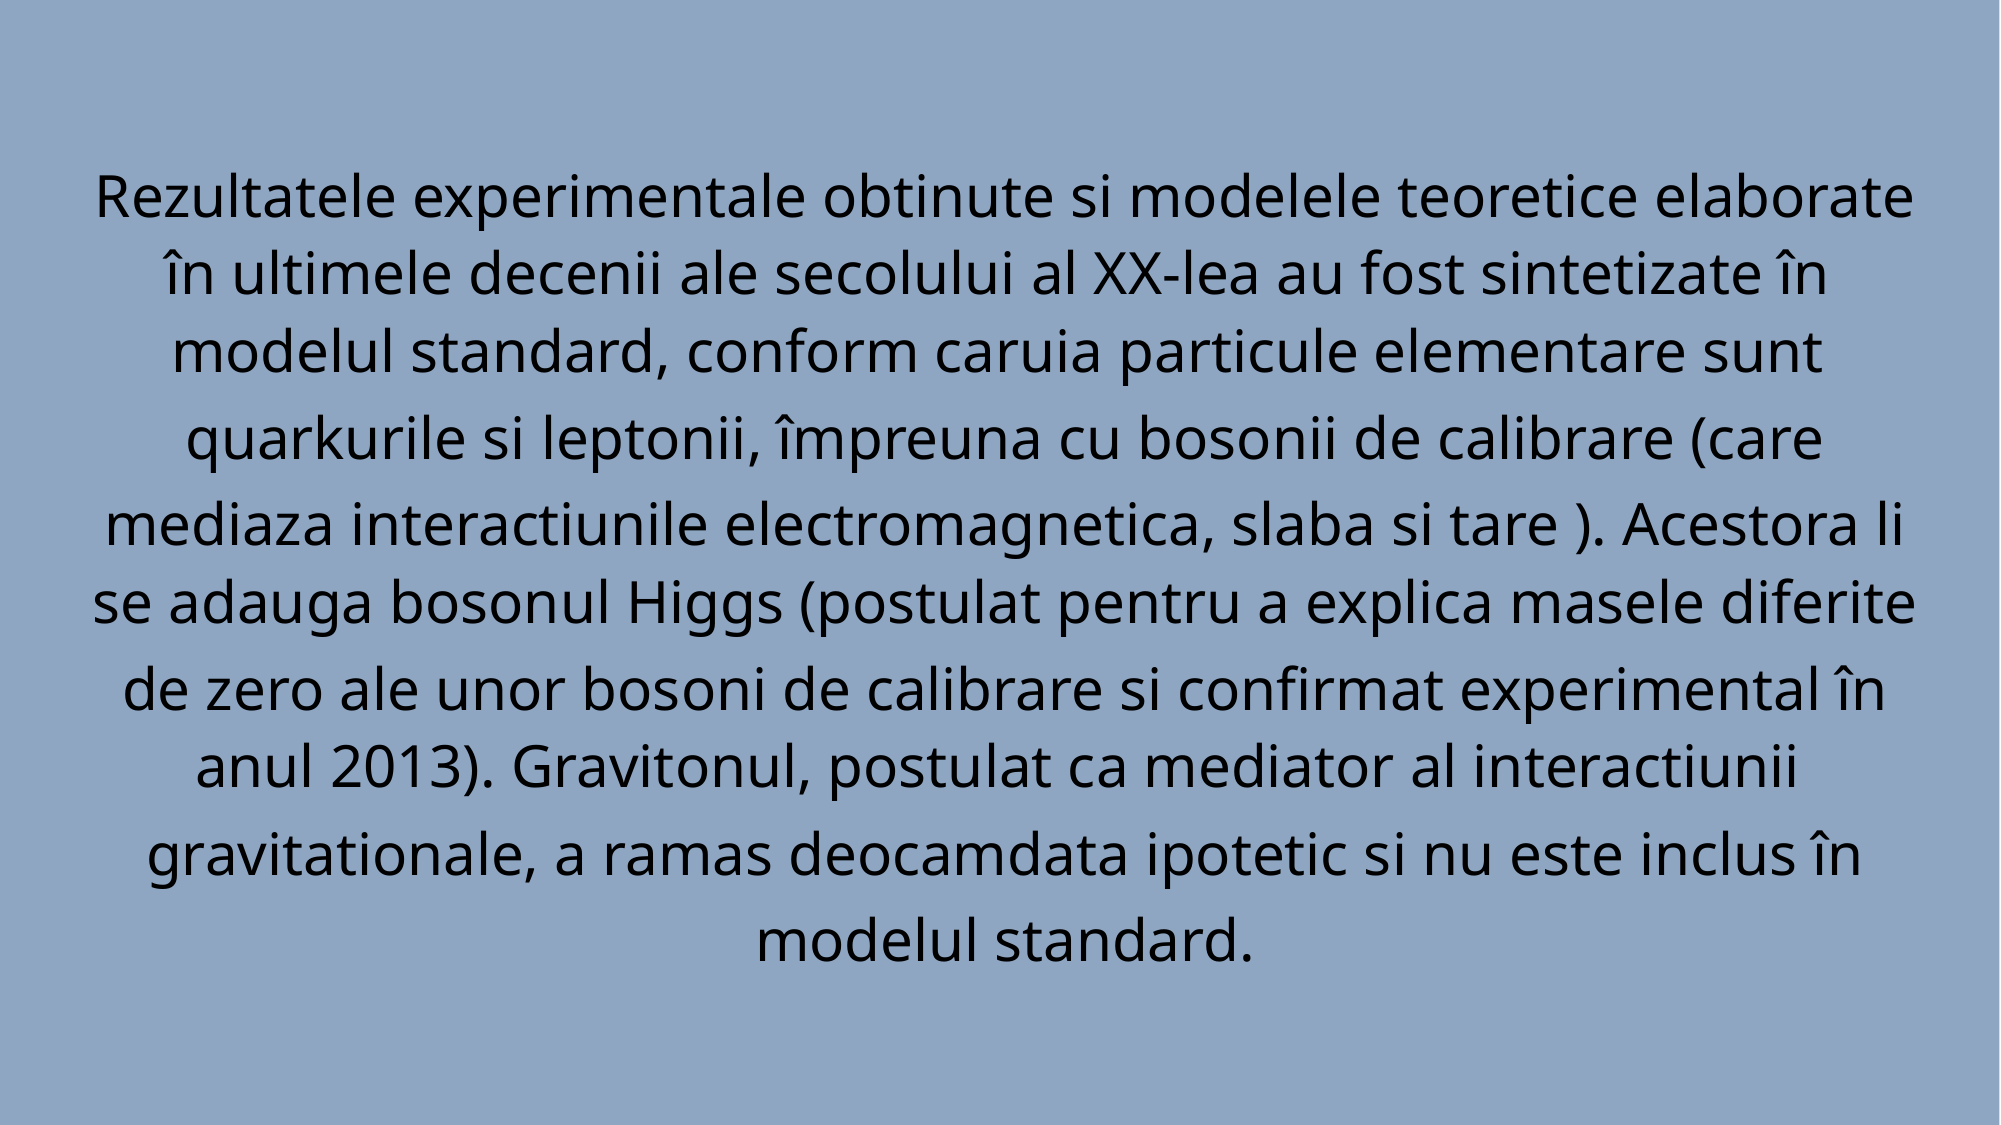

# Rezultatele experimentale obtinute si modelele teoretice elaborate în ultimele decenii ale secolului al XX-lea au fost sintetizate în modelul standard, conform caruia particule elementare sunt quarkurile si leptonii, împreuna cu bosonii de calibrare (care mediaza interactiunile electromagnetica, slaba si tare ). Acestora li se adauga bosonul Higgs (postulat pentru a explica masele diferite de zero ale unor bosoni de calibrare si confirmat experimental în anul 2013). Gravitonul, postulat ca mediator al interactiunii gravitationale, a ramas deocamdata ipotetic si nu este inclus în modelul standard.